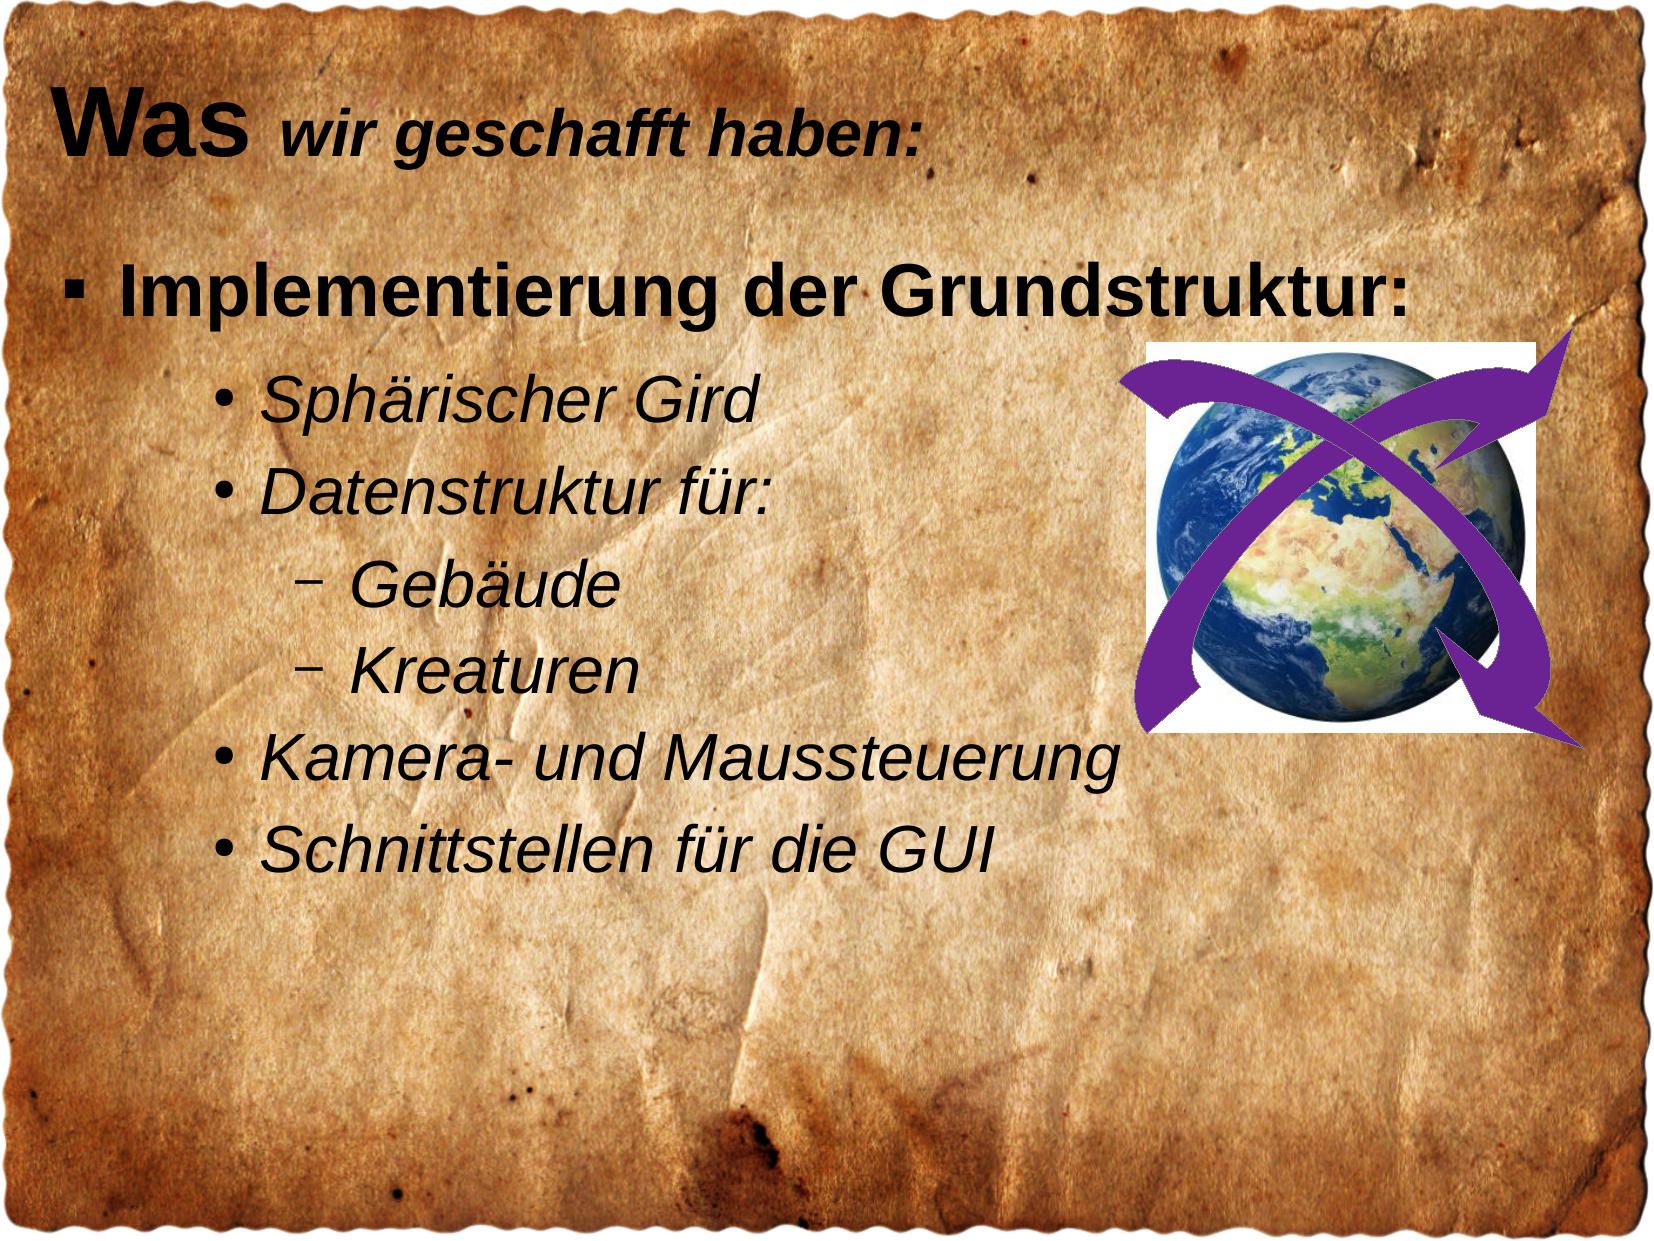

Was wir geschafft haben:
# Implementierung der Grundstruktur:
Sphärischer Gird
Datenstruktur für:
 Gebäude
 Kreaturen
Kamera- und Maussteuerung
Schnittstellen für die GUI